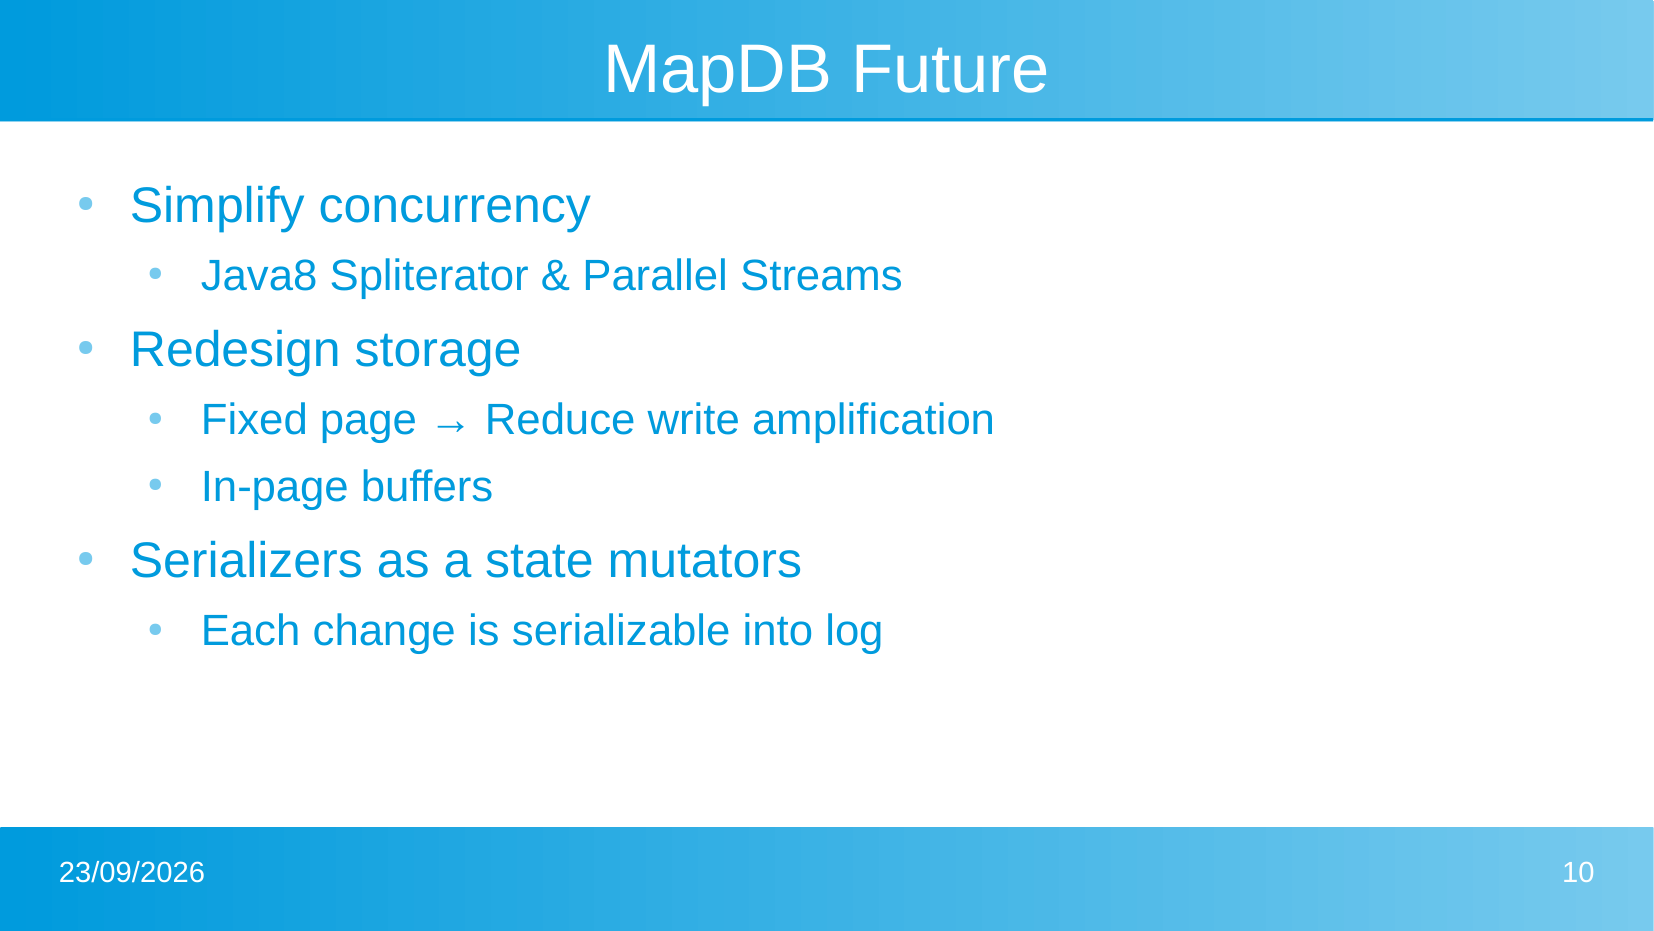

# MapDB Future
Simplify concurrency
Java8 Spliterator & Parallel Streams
Redesign storage
Fixed page → Reduce write amplification
In-page buffers
Serializers as a state mutators
Each change is serializable into log
10